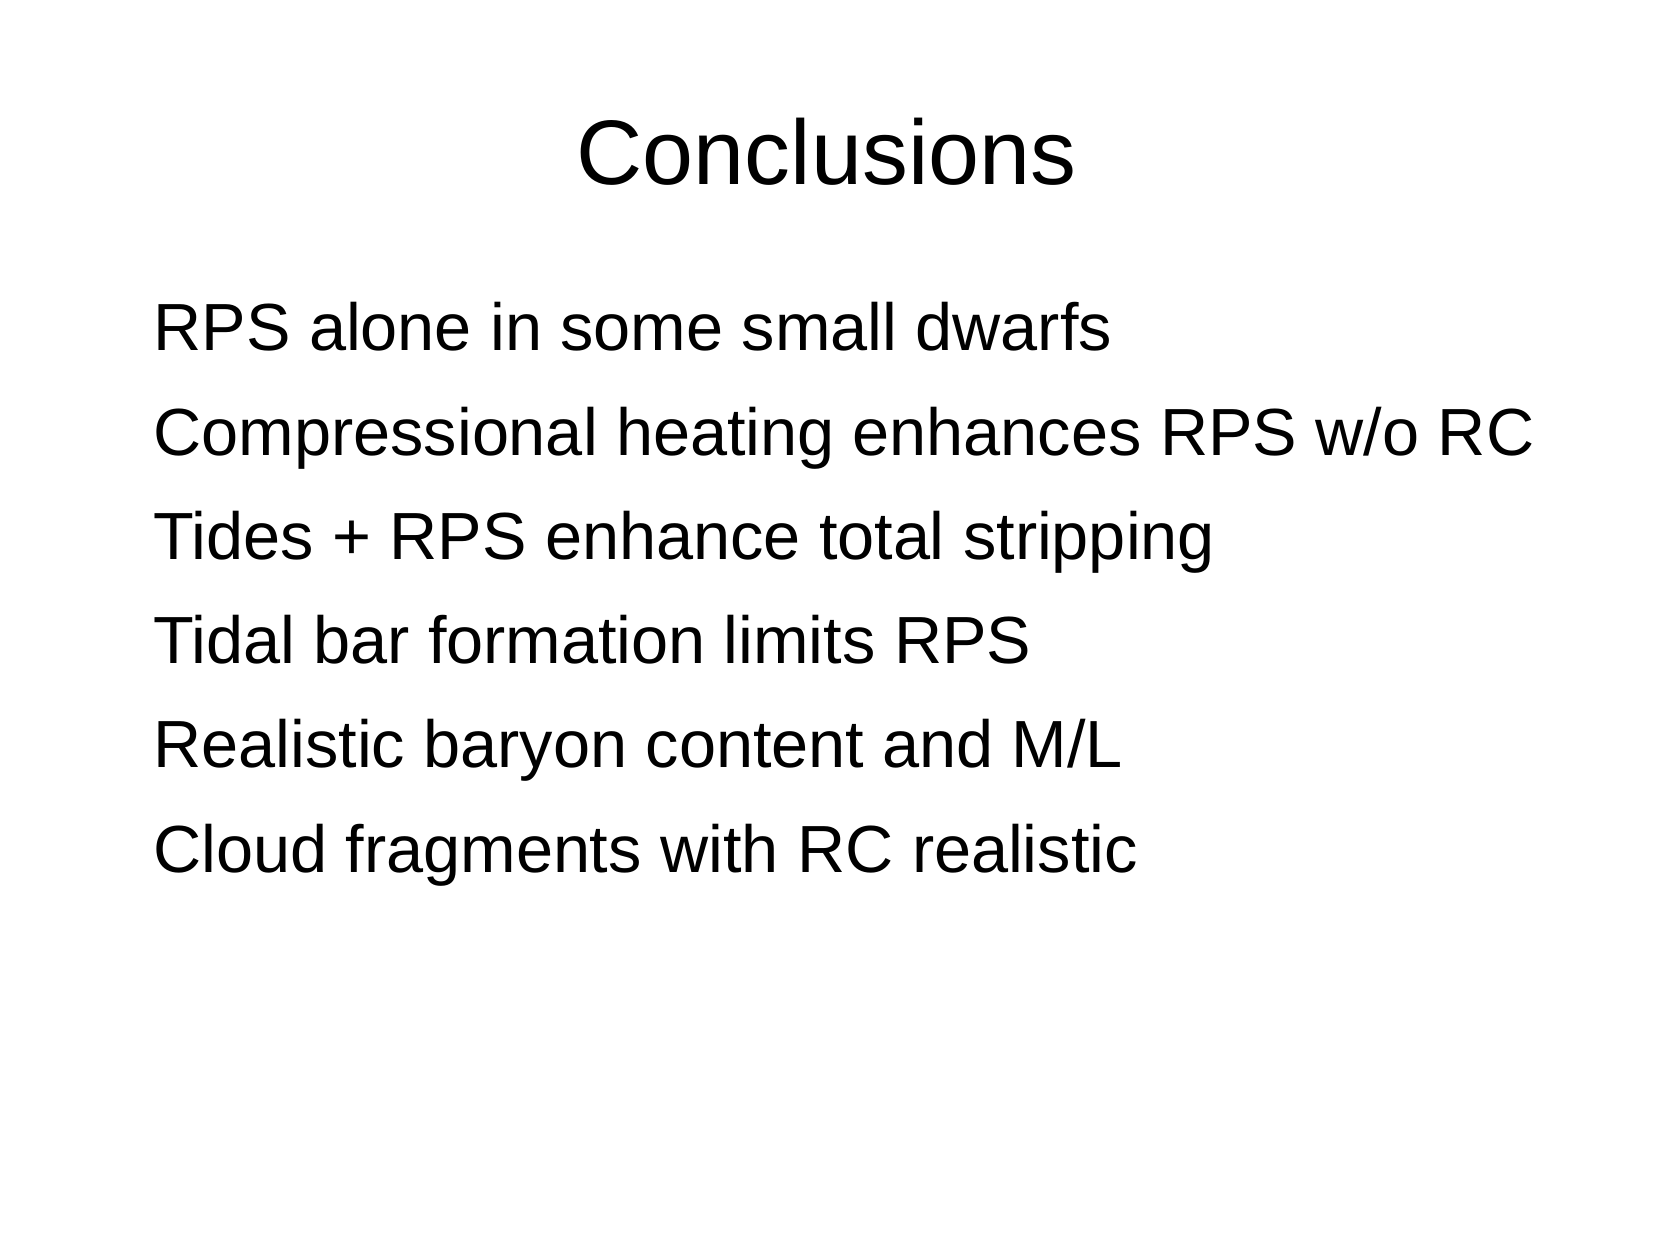

# Conclusions
RPS alone in some small dwarfs
Compressional heating enhances RPS w/o RC
Tides + RPS enhance total stripping
Tidal bar formation limits RPS
Realistic baryon content and M/L
Cloud fragments with RC realistic